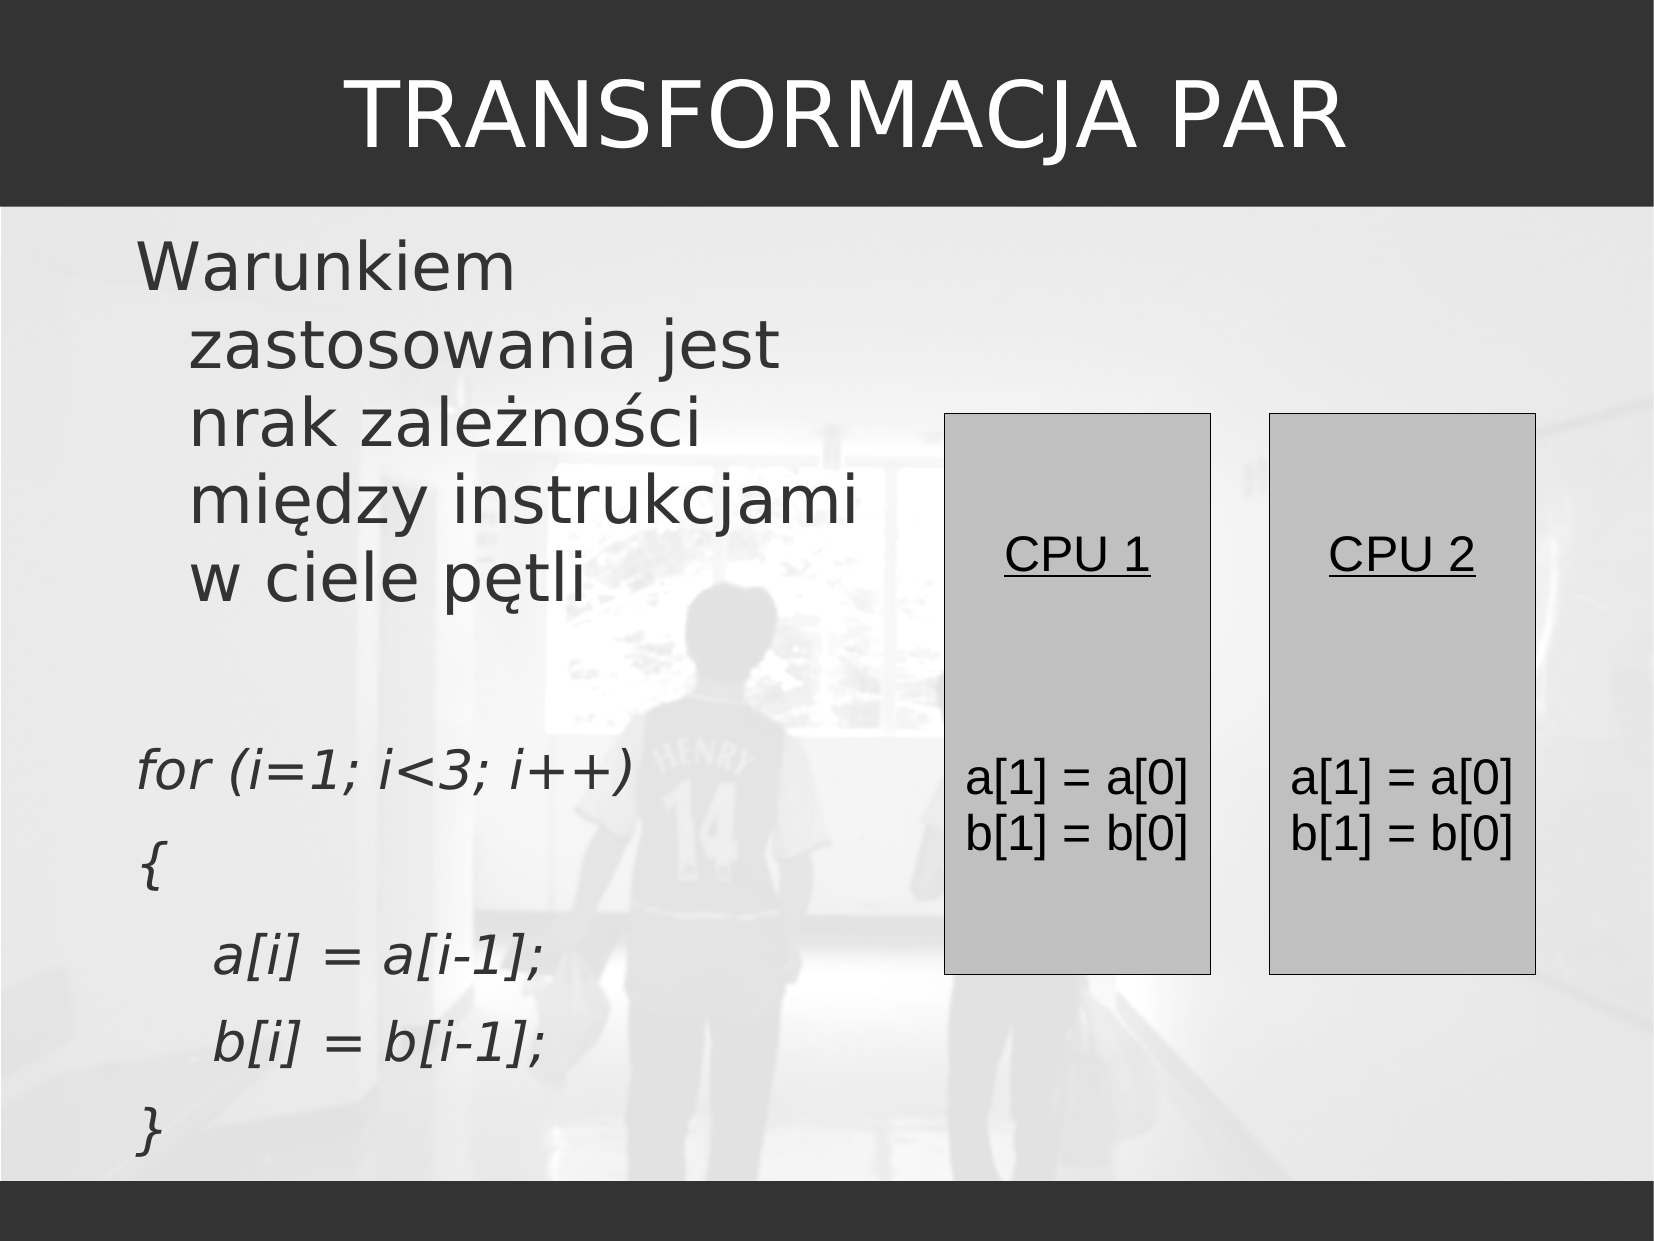

# TRANSFORMACJA PAR
Warunkiem zastosowania jest nrak zależności między instrukcjami w ciele pętli
for (i=1; i<3; i++)
{
a[i] = a[i-1];
b[i] = b[i-1];
}
CPU 1
a[1] = a[0]
b[1] = b[0]
CPU 2
a[1] = a[0]
b[1] = b[0]